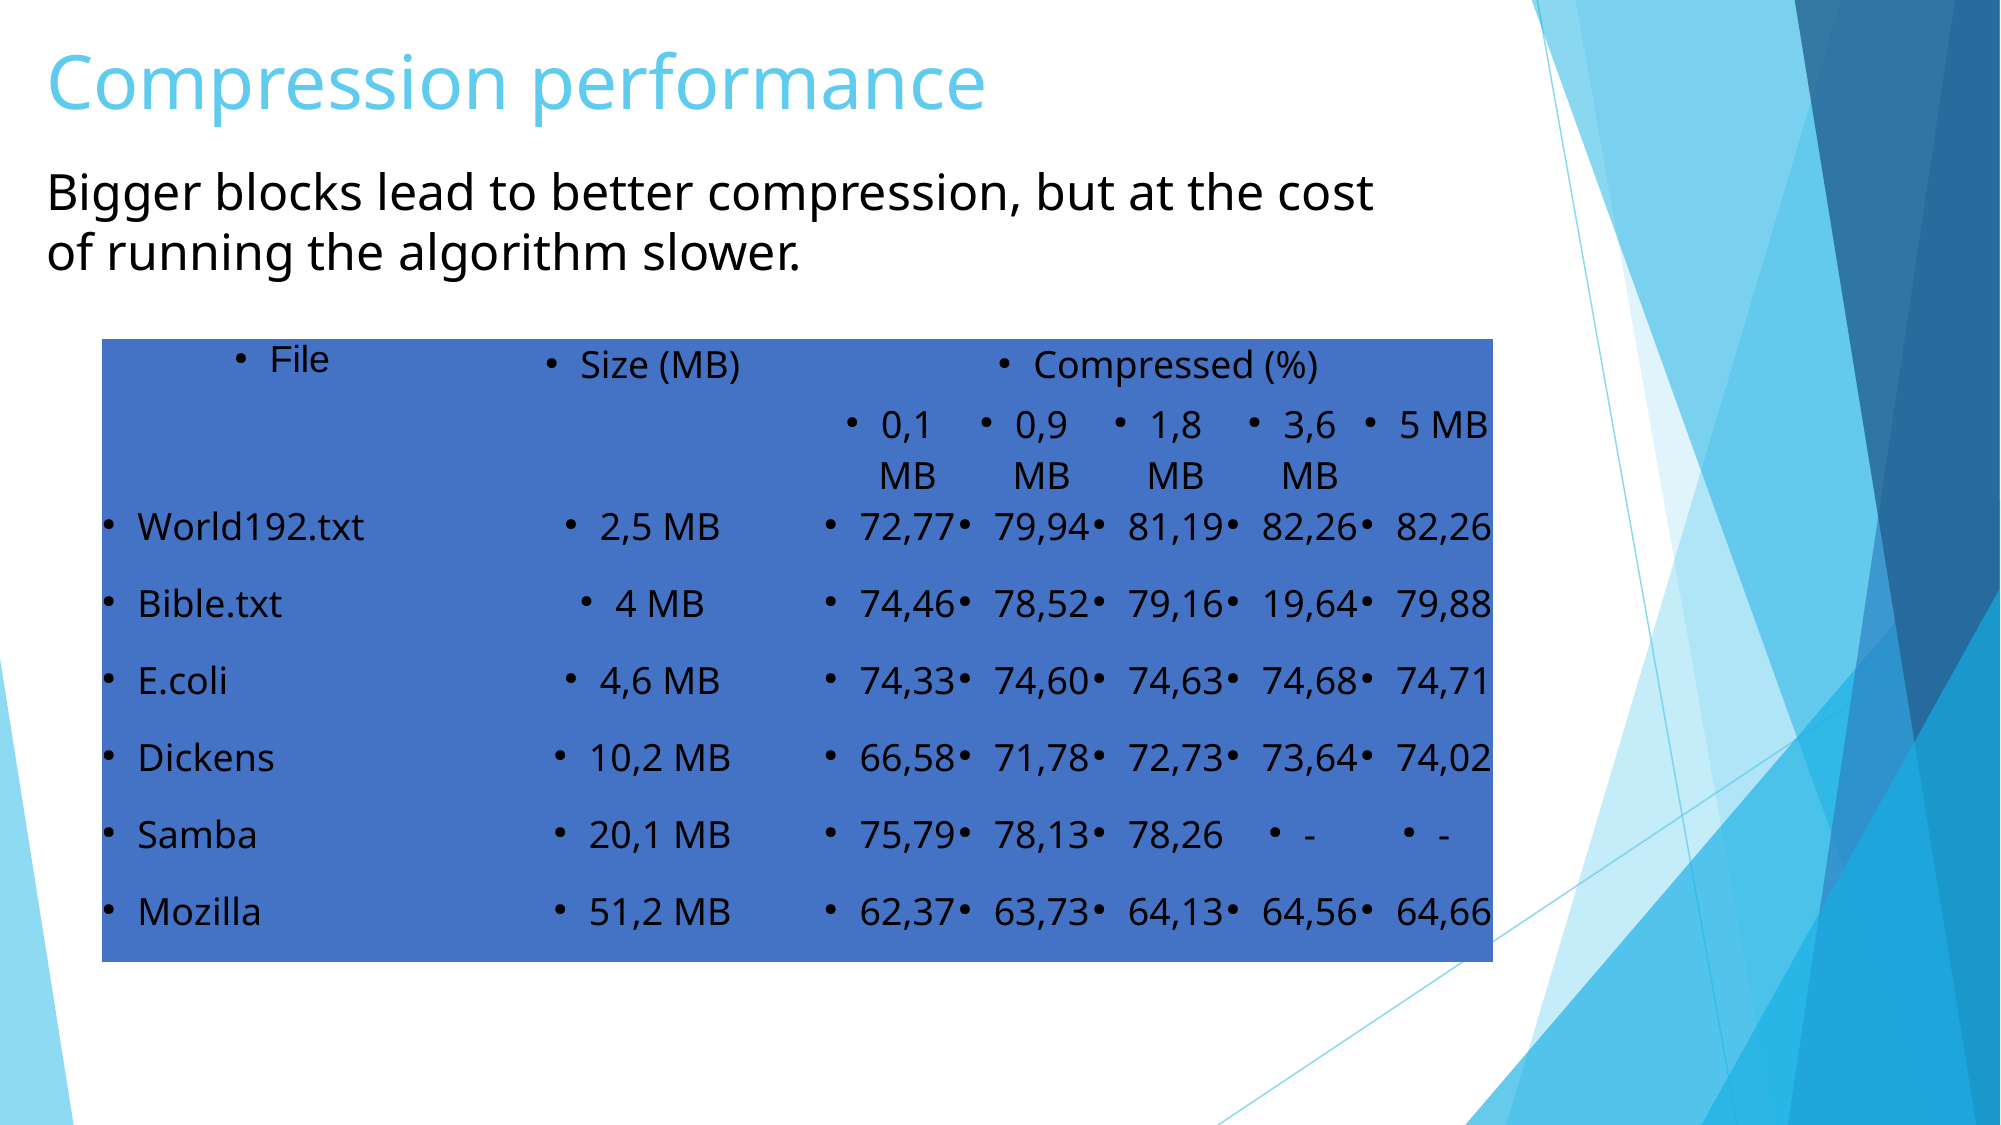

# Compression performance
Bigger blocks lead to better compression, but at the cost of running the algorithm slower.
| File | Size (MB) | Compressed (%) | | | | |
| --- | --- | --- | --- | --- | --- | --- |
| | | 0,1 MB | 0,9 MB | 1,8 MB | 3,6 MB | 5 MB |
| World192.txt | 2,5 MB | 72,77 | 79,94 | 81,19 | 82,26 | 82,26 |
| Bible.txt | 4 MB | 74,46 | 78,52 | 79,16 | 19,64 | 79,88 |
| E.coli | 4,6 MB | 74,33 | 74,60 | 74,63 | 74,68 | 74,71 |
| Dickens | 10,2 MB | 66,58 | 71,78 | 72,73 | 73,64 | 74,02 |
| Samba | 20,1 MB | 75,79 | 78,13 | 78,26 | - | - |
| Mozilla | 51,2 MB | 62,37 | 63,73 | 64,13 | 64,56 | 64,66 |